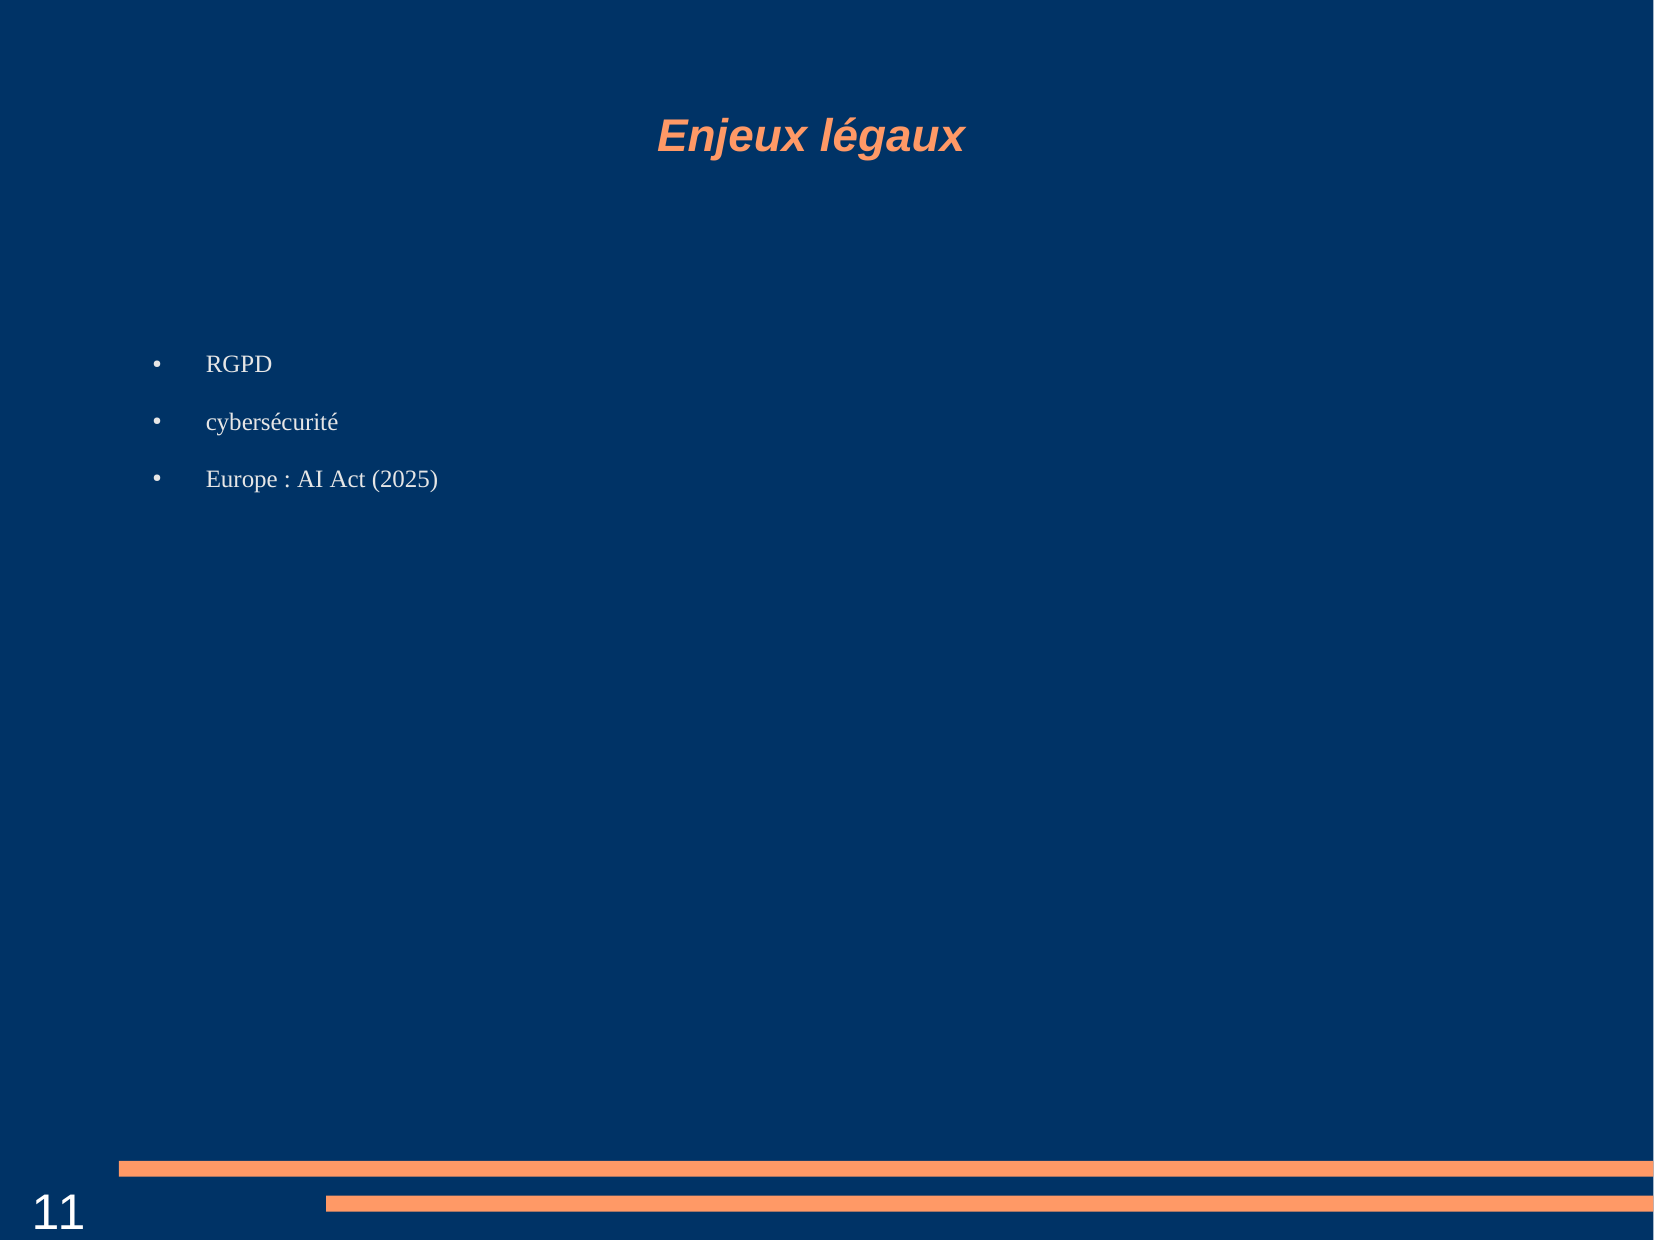

Enjeux légaux
# RGPD
cybersécurité
Europe : AI Act (2025)